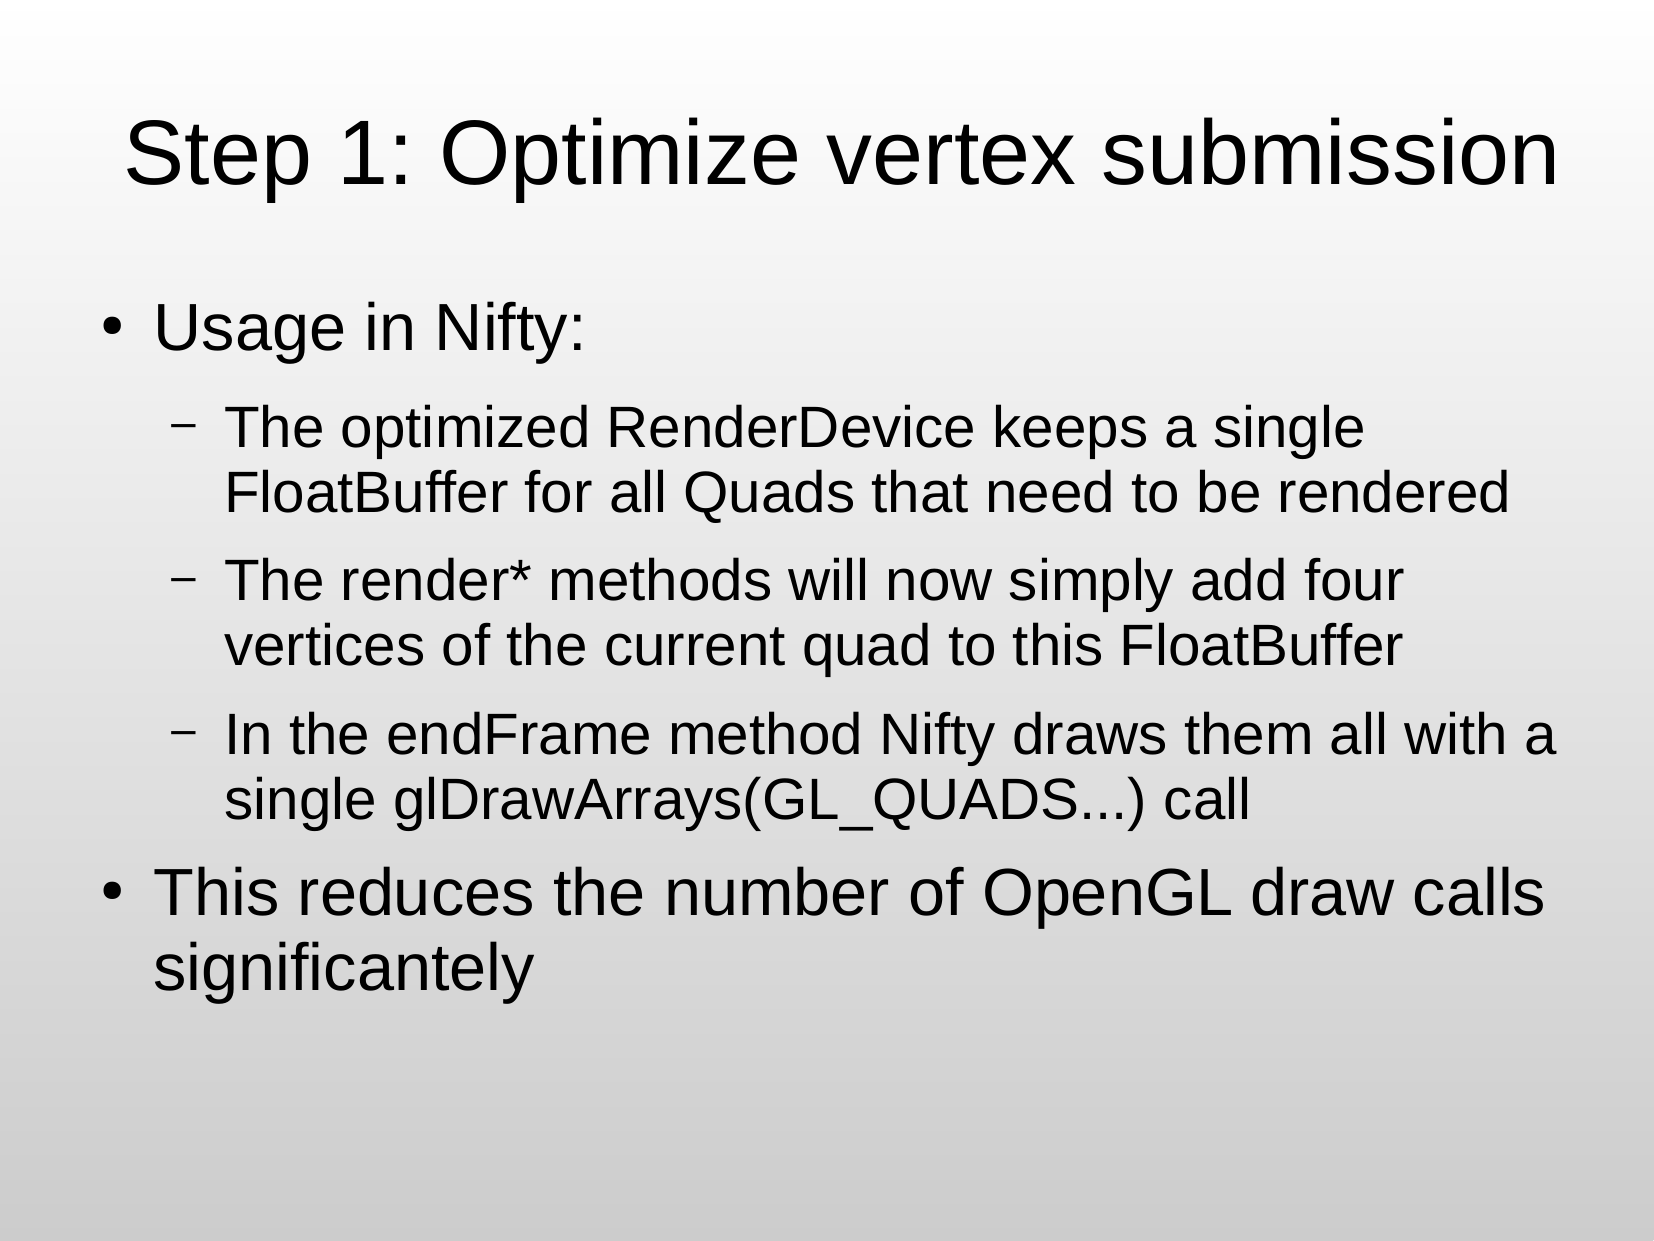

# Step 1: Optimize vertex submission
Usage in Nifty:
The optimized RenderDevice keeps a single FloatBuffer for all Quads that need to be rendered
The render* methods will now simply add four vertices of the current quad to this FloatBuffer
In the endFrame method Nifty draws them all with a single glDrawArrays(GL_QUADS...) call
This reduces the number of OpenGL draw calls significantely